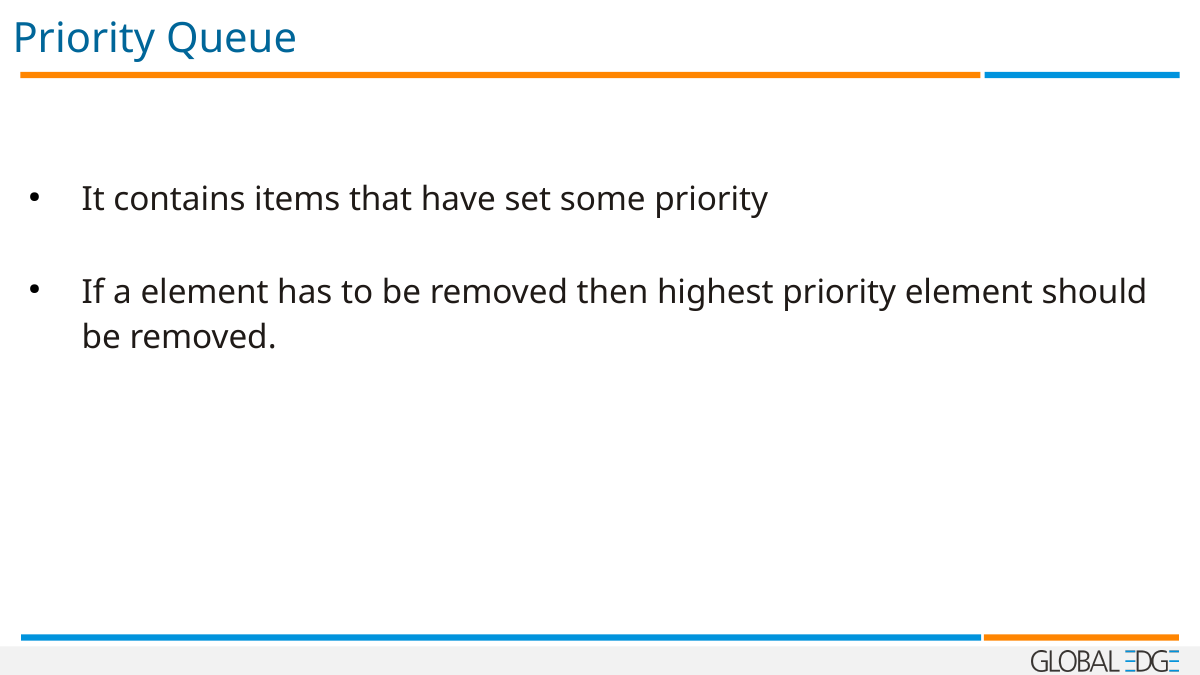

# Priority Queue
It contains items that have set some priority
If a element has to be removed then highest priority element should be removed.